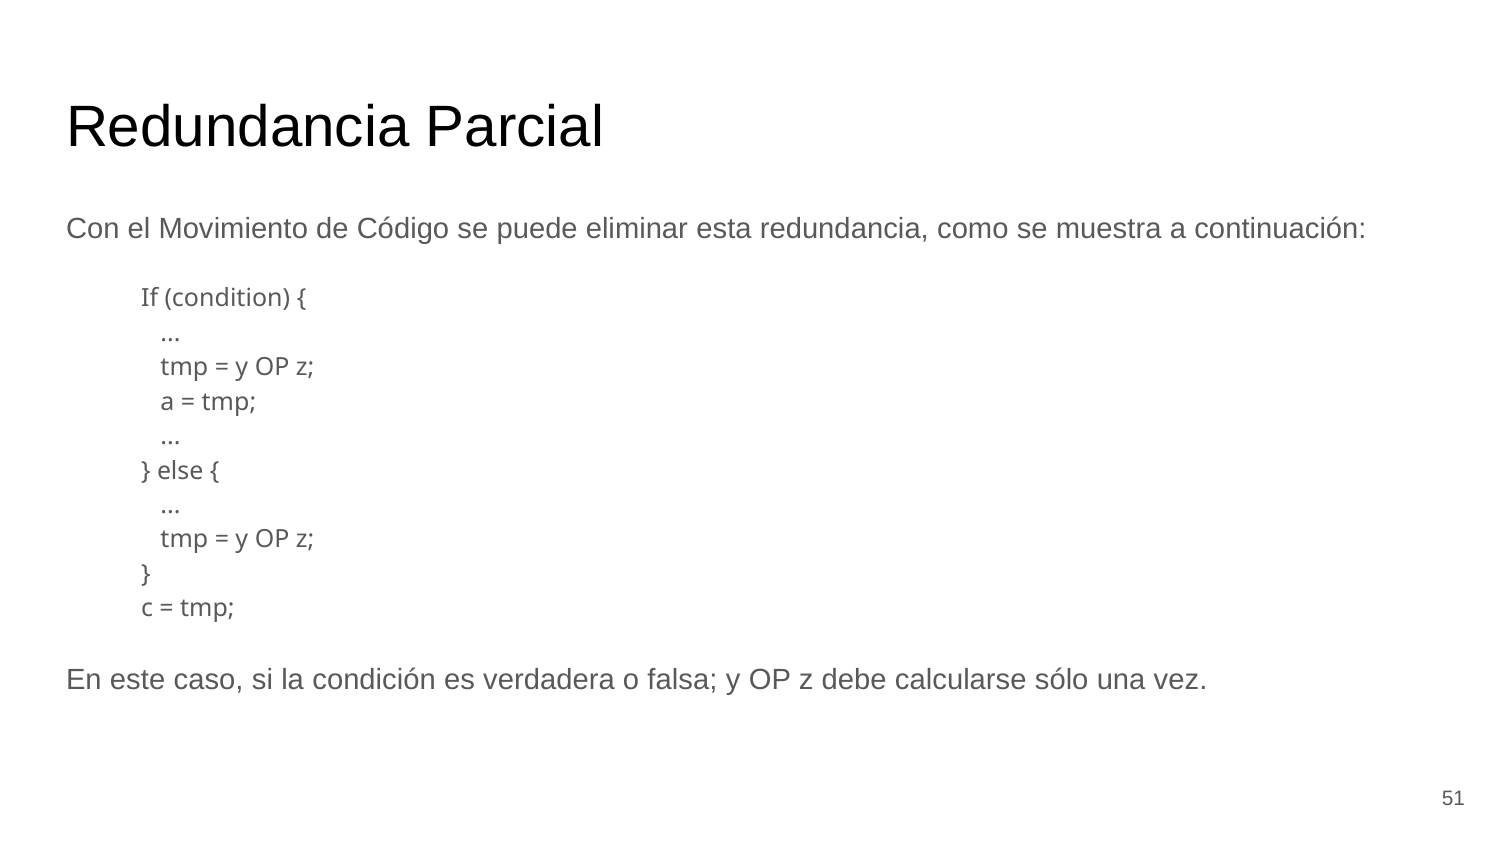

# Redundancia Parcial
Con el Movimiento de Código se puede eliminar esta redundancia, como se muestra a continuación:
If (condition) {
 ...
 tmp = y OP z;
 a = tmp;
 ...
} else {
 ...
 tmp = y OP z;
}
c = tmp;
En este caso, si la condición es verdadera o falsa; y OP z debe calcularse sólo una vez.